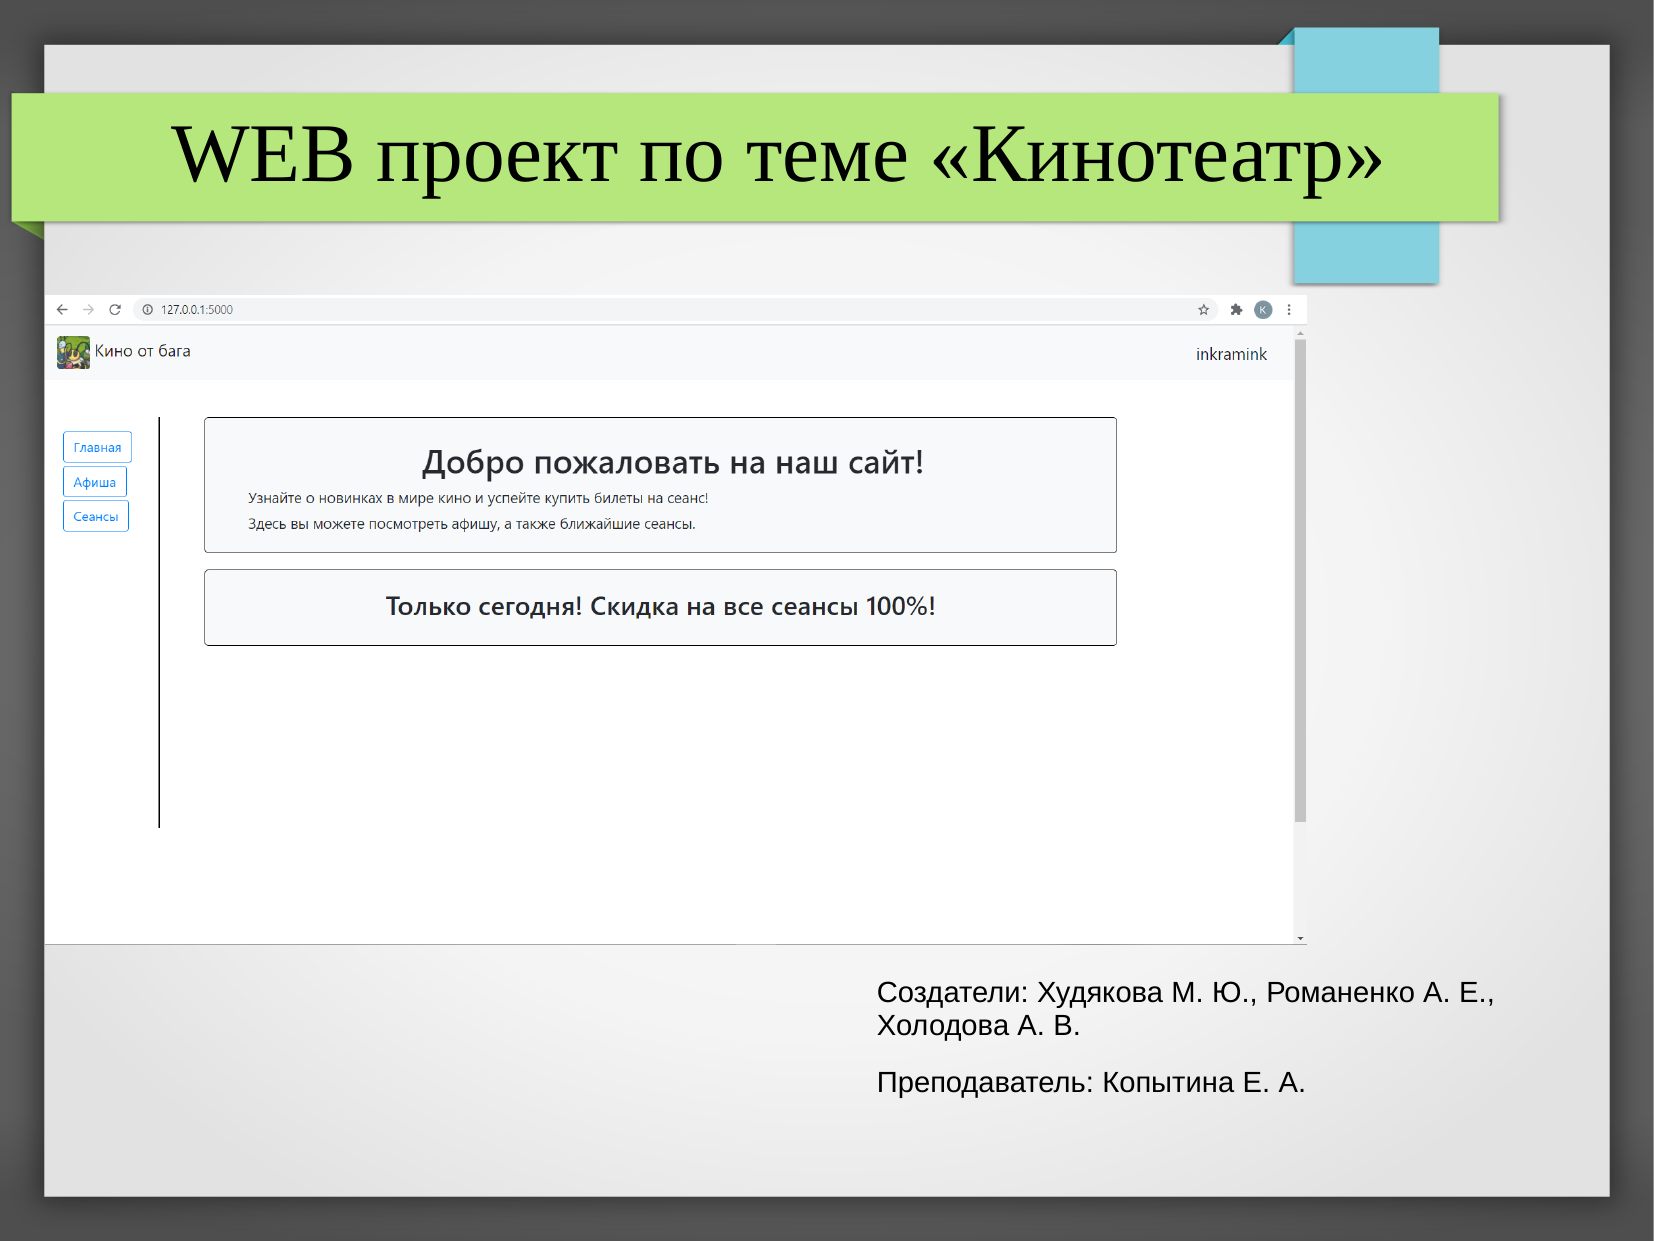

# WEB проект по теме «Кинотеатр»
Создатели: Худякова М. Ю., Романенко А. Е., Холодова А. В.
Преподаватель: Копытина Е. А.